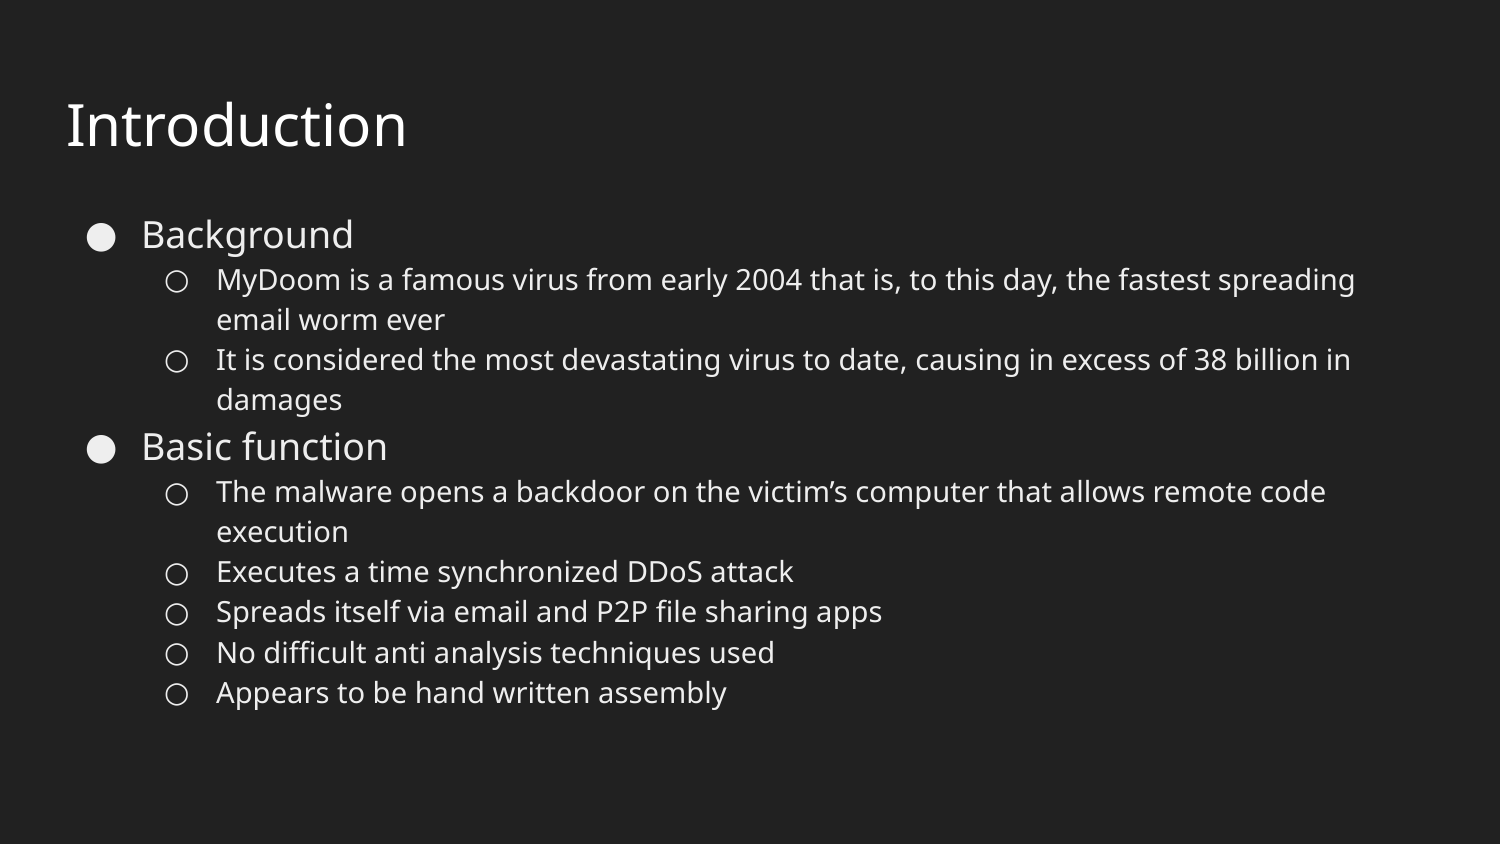

# Introduction
Background
MyDoom is a famous virus from early 2004 that is, to this day, the fastest spreading email worm ever
It is considered the most devastating virus to date, causing in excess of 38 billion in damages
Basic function
The malware opens a backdoor on the victim’s computer that allows remote code execution
Executes a time synchronized DDoS attack
Spreads itself via email and P2P file sharing apps
No difficult anti analysis techniques used
Appears to be hand written assembly